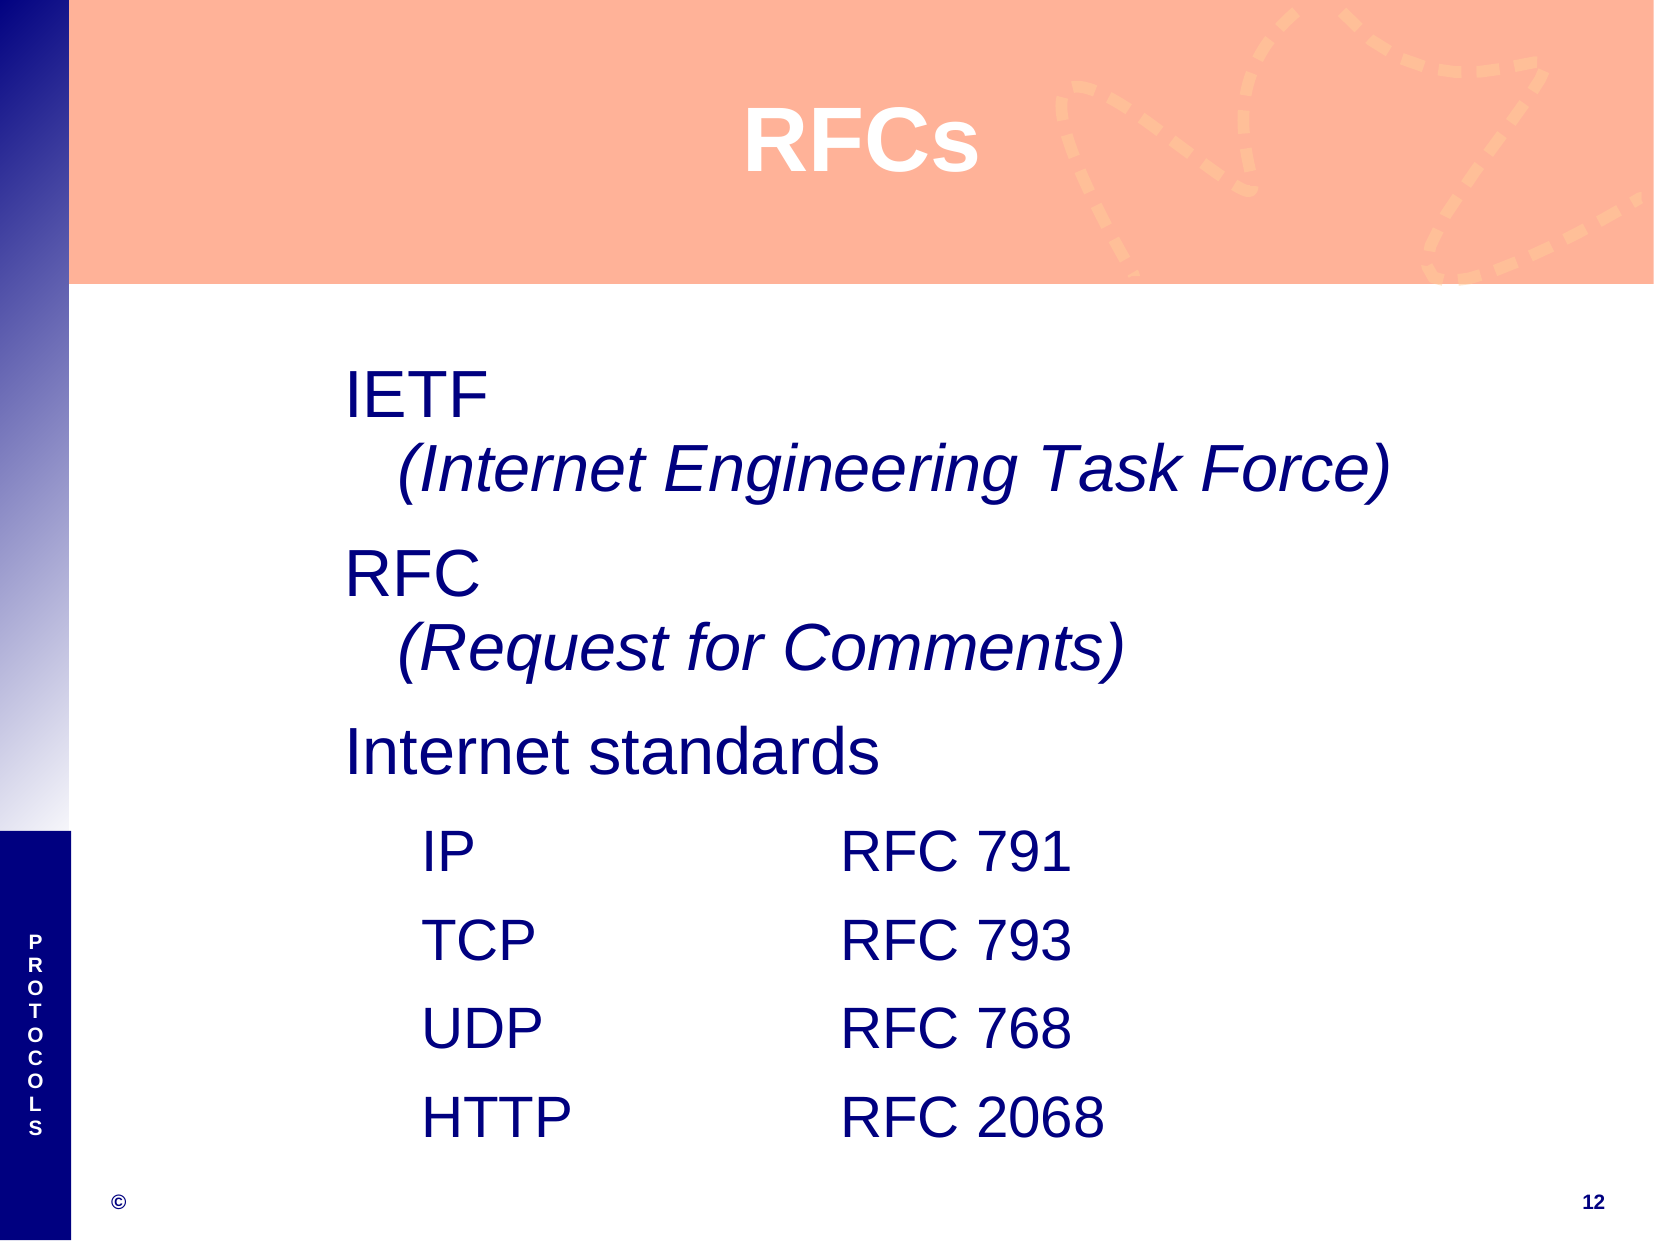

RFCs
# IETF (Internet Engineering Task Force)
RFC
(Request for Comments)
Internet standards
IP	RFC 791
TCP	RFC 793
UDP	RFC 768
HTTP	RFC 2068
P
R
O
T
O
C
O
L
S